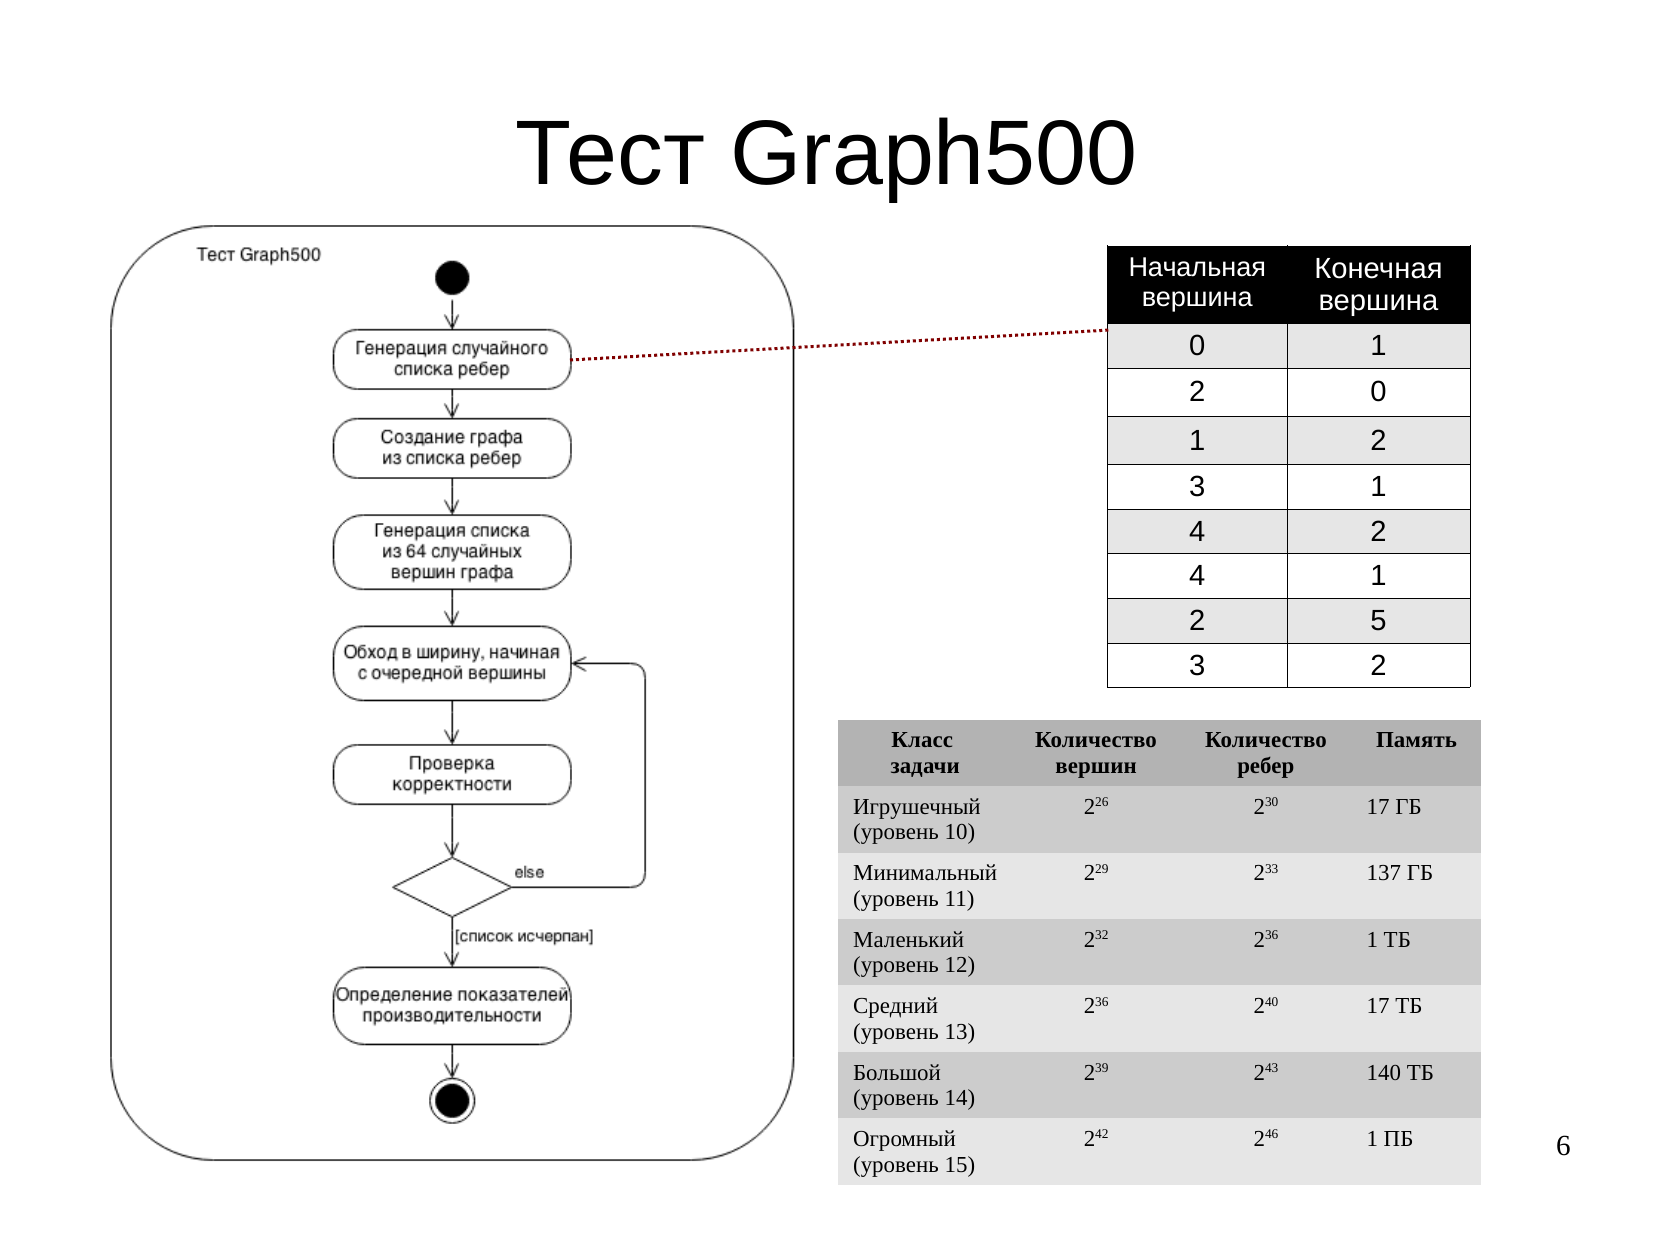

# Тест Graph500
| Начальная вершина | Конечная вершина |
| --- | --- |
| 0 | 1 |
| 2 | 0 |
| 1 | 2 |
| 3 | 1 |
| 4 | 2 |
| 4 | 1 |
| 2 | 5 |
| 3 | 2 |
| Класс задачи | Количество вершин | Количество ребер | Память |
| --- | --- | --- | --- |
| Игрушечный (уровень 10) | 226 | 230 | 17 ГБ |
| Минимальный (уровень 11) | 229 | 233 | 137 ГБ |
| Маленький (уровень 12) | 232 | 236 | 1 ТБ |
| Средний (уровень 13) | 236 | 240 | 17 ТБ |
| Большой (уровень 14) | 239 | 243 | 140 ТБ |
| Огромный (уровень 15) | 242 | 246 | 1 ПБ |
6